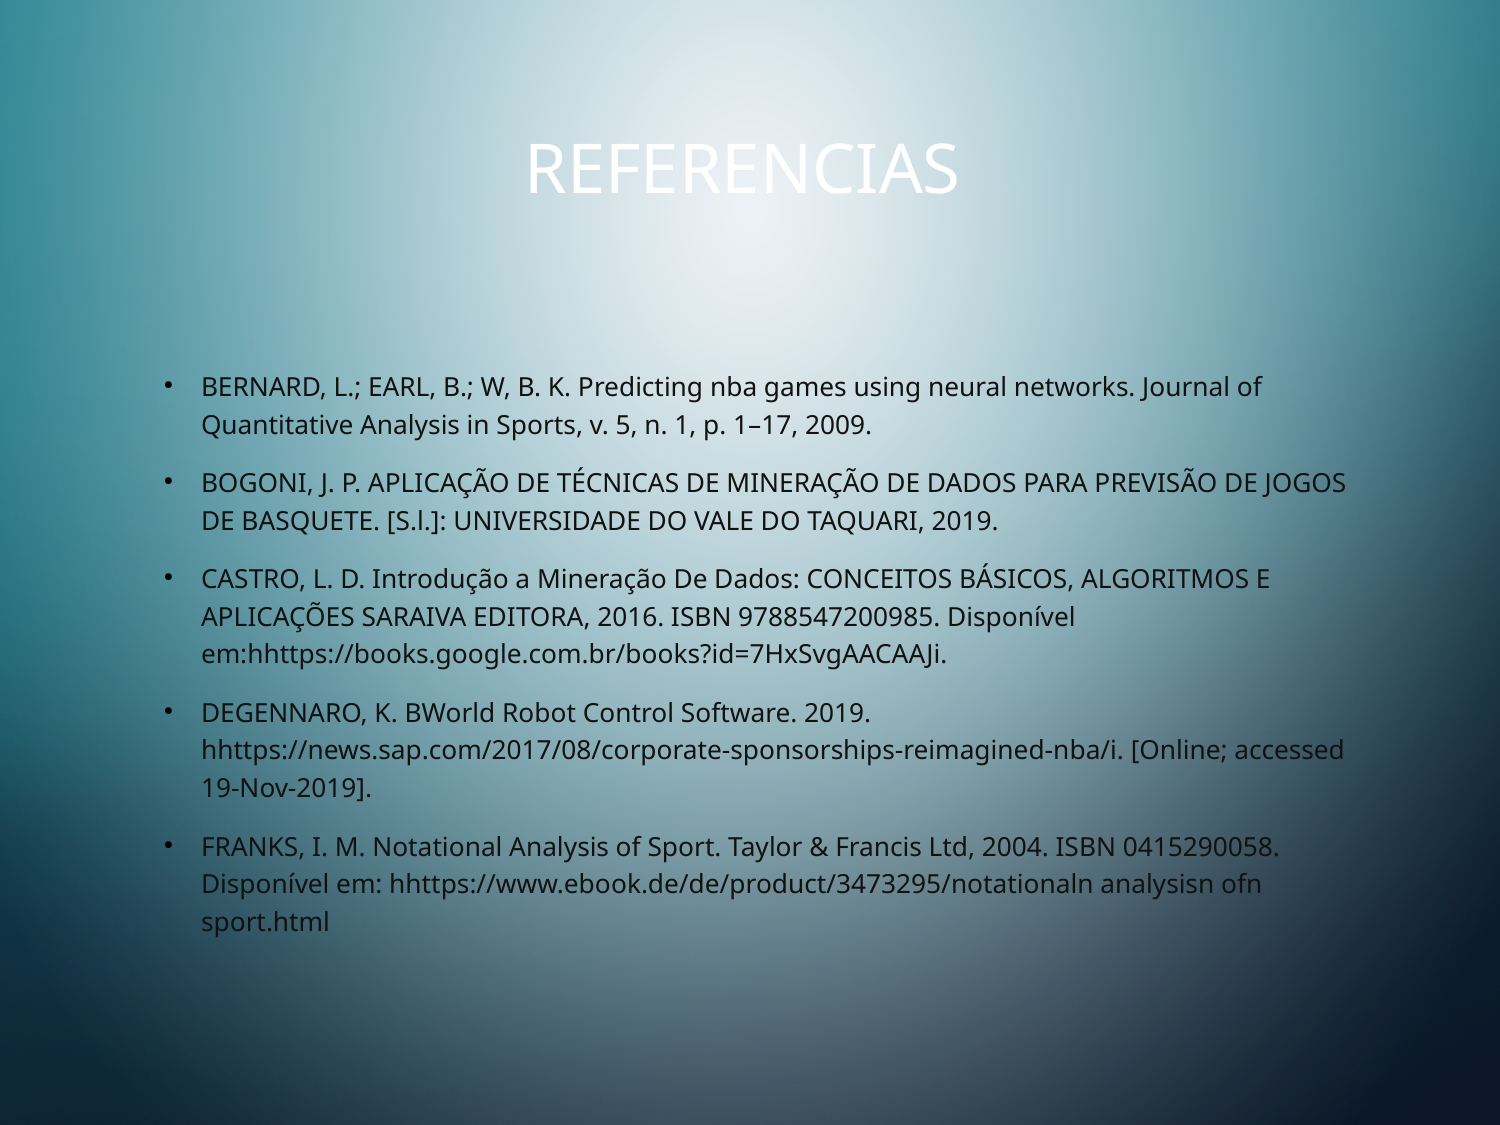

Referencias
#
BERNARD, L.; EARL, B.; W, B. K. Predicting nba games using neural networks. Journal of Quantitative Analysis in Sports, v. 5, n. 1, p. 1–17, 2009.
BOGONI, J. P. APLICAÇÃO DE TÉCNICAS DE MINERAÇÃO DE DADOS PARA PREVISÃO DE JOGOS DE BASQUETE. [S.l.]: UNIVERSIDADE DO VALE DO TAQUARI, 2019.
CASTRO, L. D. Introdução a Mineração De Dados: CONCEITOS BÁSICOS, ALGORITMOS E APLICAÇÕES SARAIVA EDITORA, 2016. ISBN 9788547200985. Disponível em:hhttps://books.google.com.br/books?id=7HxSvgAACAAJi.
DEGENNARO, K. BWorld Robot Control Software. 2019. hhttps://news.sap.com/2017/08/corporate-sponsorships-reimagined-nba/i. [Online; accessed 19-Nov-2019].
FRANKS, I. M. Notational Analysis of Sport. Taylor & Francis Ltd, 2004. ISBN 0415290058. Disponível em: hhttps://www.ebook.de/de/product/3473295/notationaln analysisn ofn sport.html